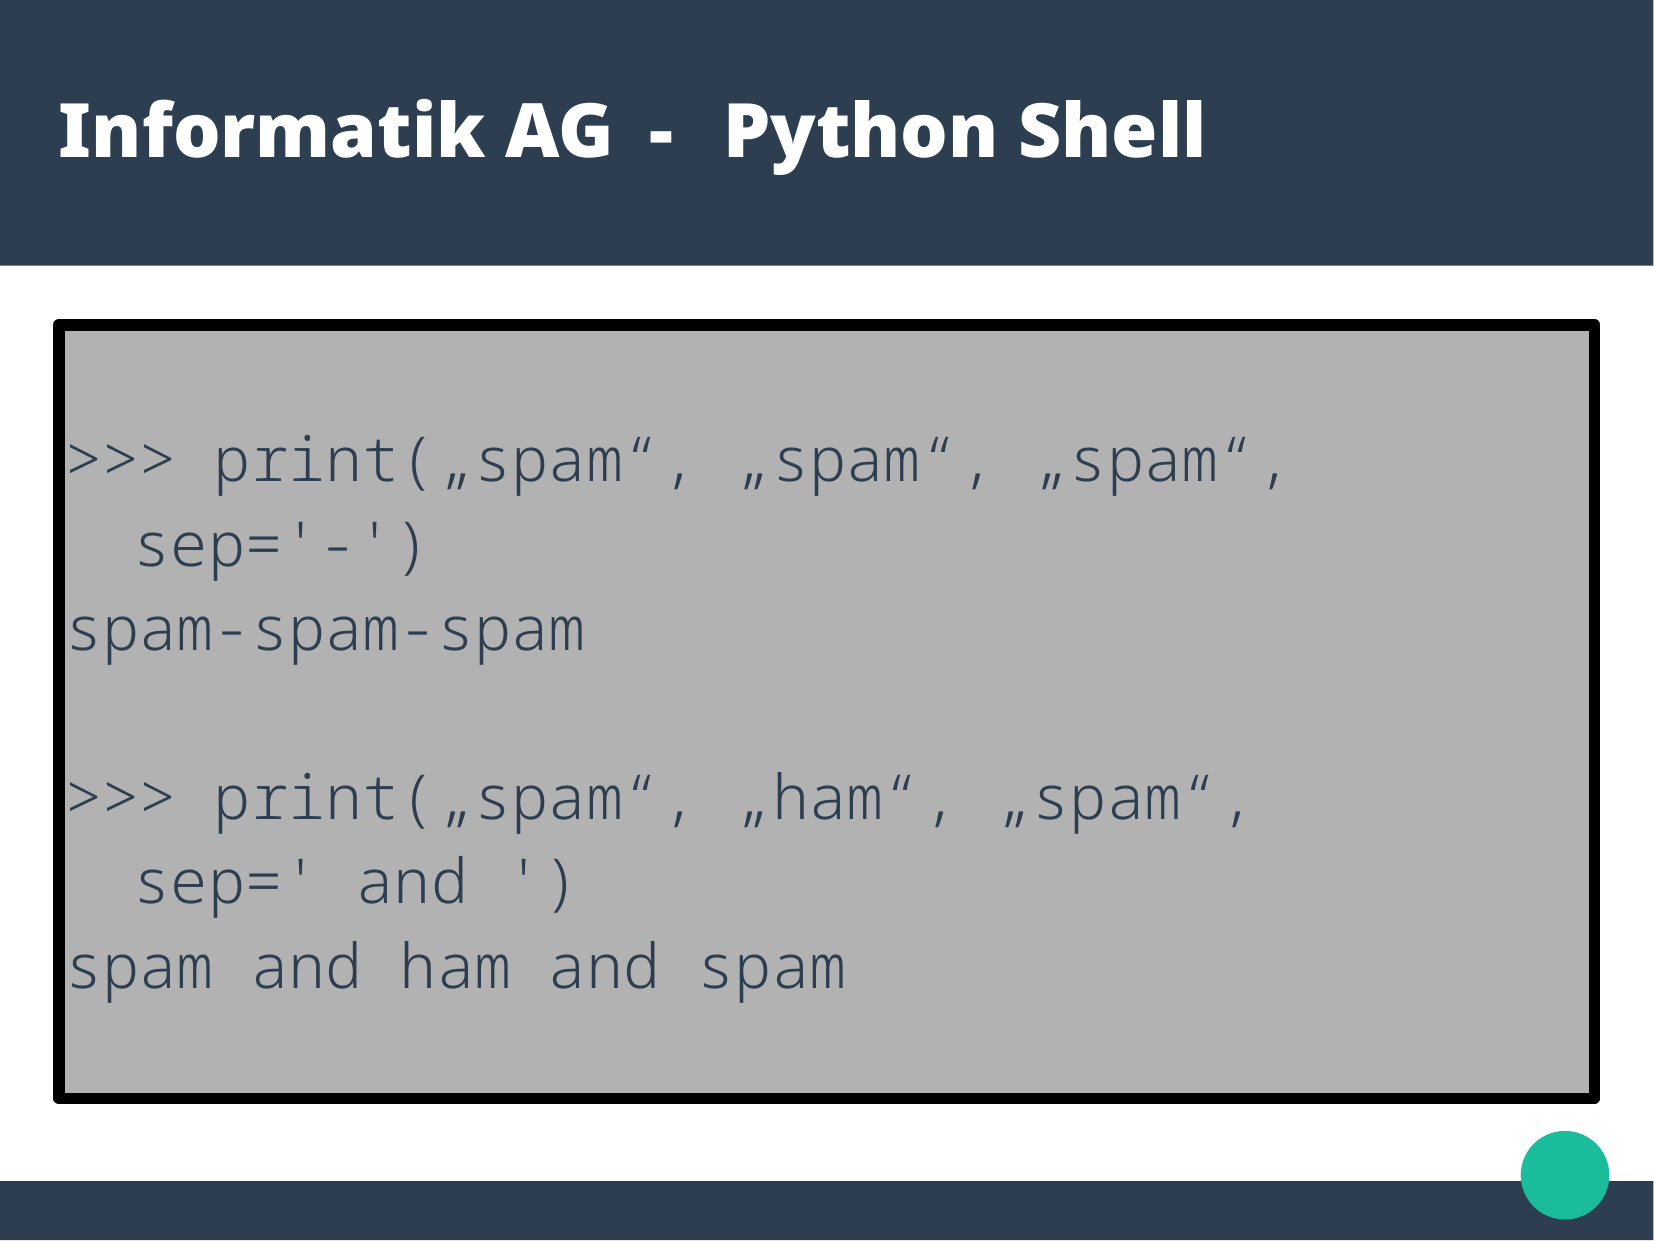

# Informatik AG	-	Python Shell
>>> print(„spam“, „spam“, „spam“,
		sep='-')
spam-spam-spam
>>> print(„spam“, „ham“, „spam“,
		sep=' and ')
spam and ham and spam